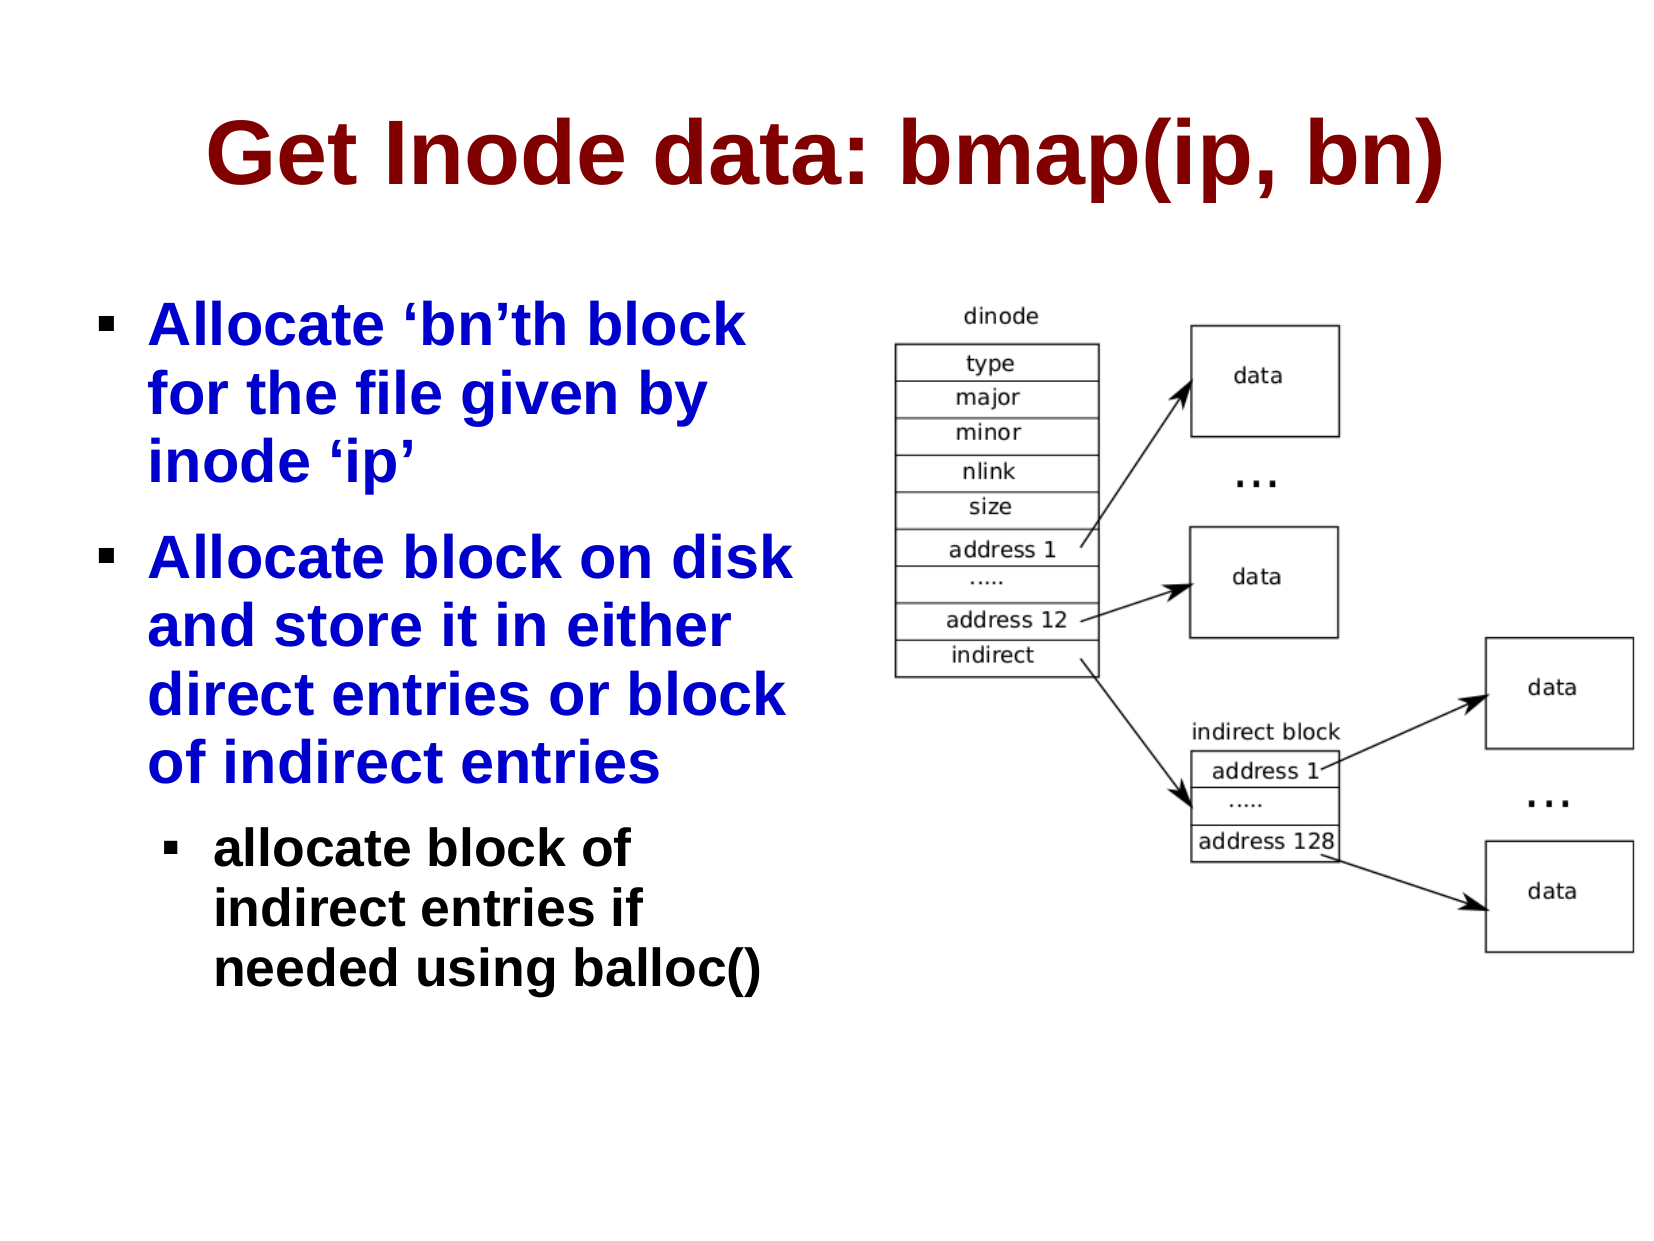

# Get Inode data: bmap(ip, bn)
Allocate ‘bn’th block for the file given by inode ‘ip’
Allocate block on disk and store it in either direct entries or block of indirect entries
allocate block of indirect entries if needed using balloc()